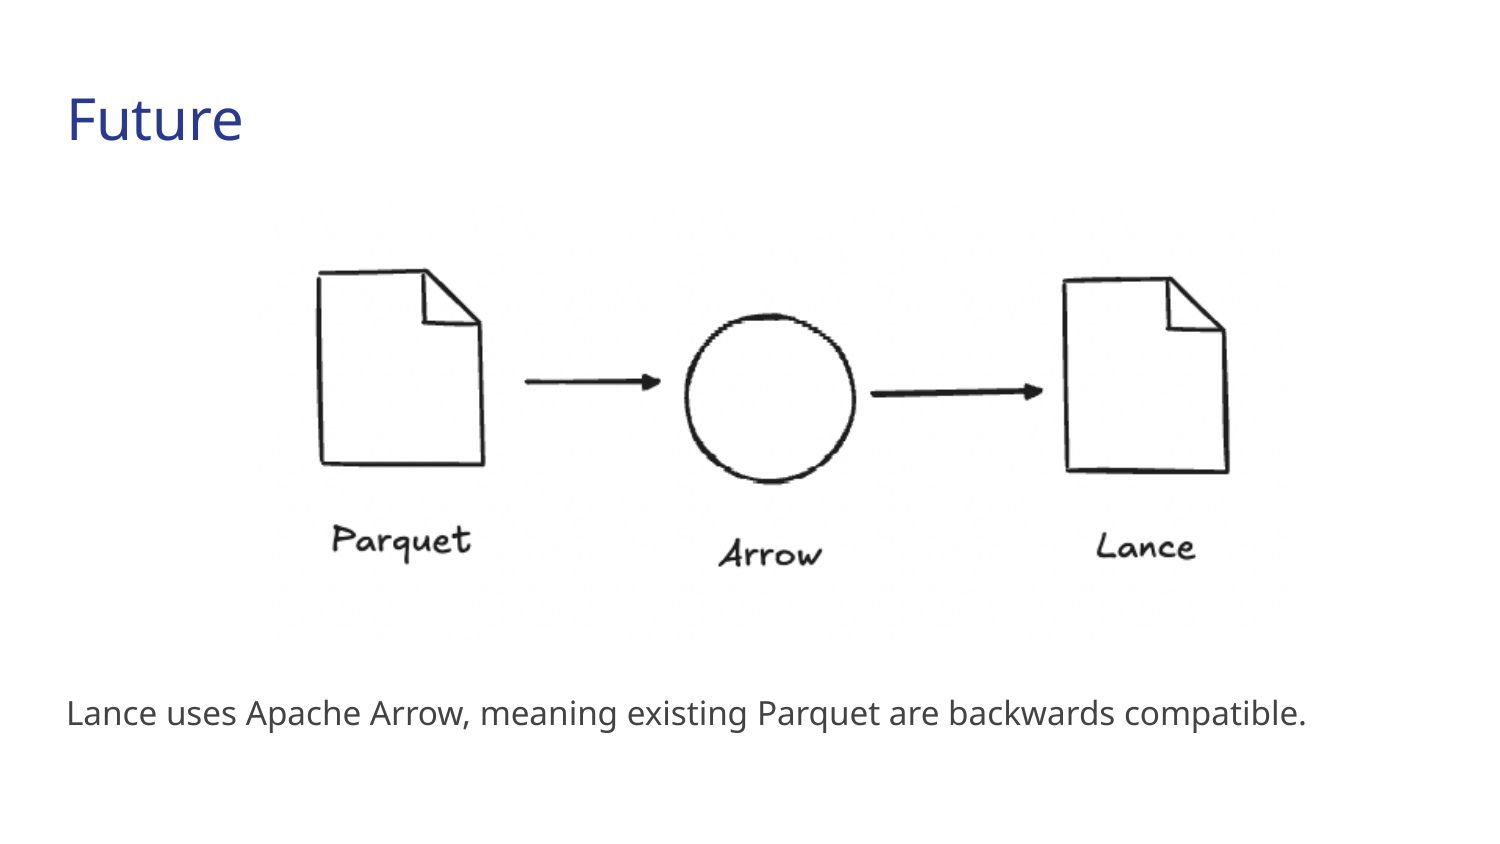

# Future
Lance uses Apache Arrow, meaning existing Parquet are backwards compatible.